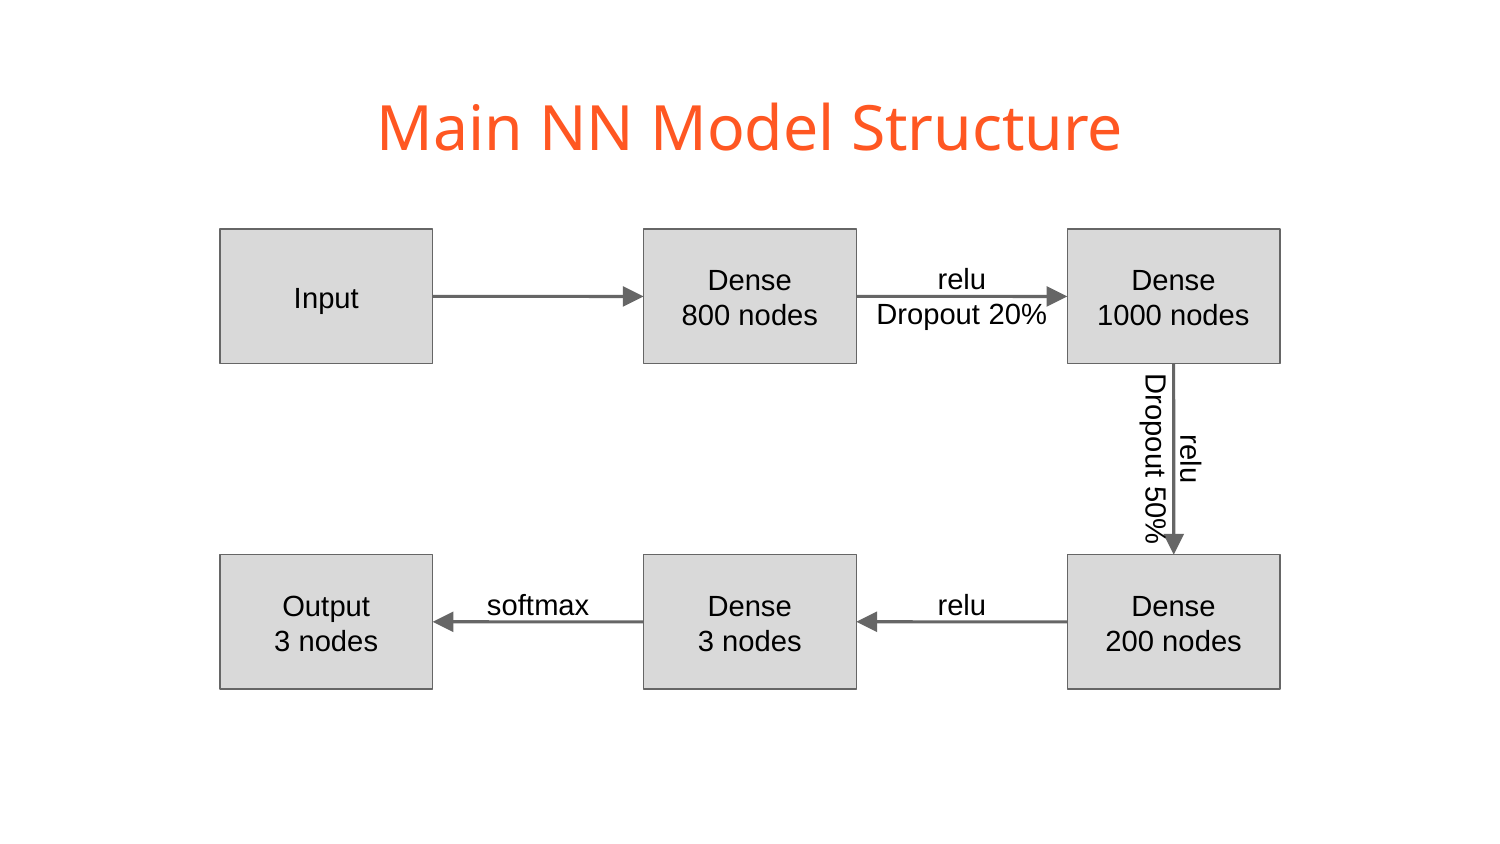

# Main NN Model Structure
Input
Dense
800 nodes
Dense
1000 nodes
relu
Dropout 20%
relu
Dropout 50%
Output
3 nodes
Dense
3 nodes
Dense
200 nodes
softmax
relu